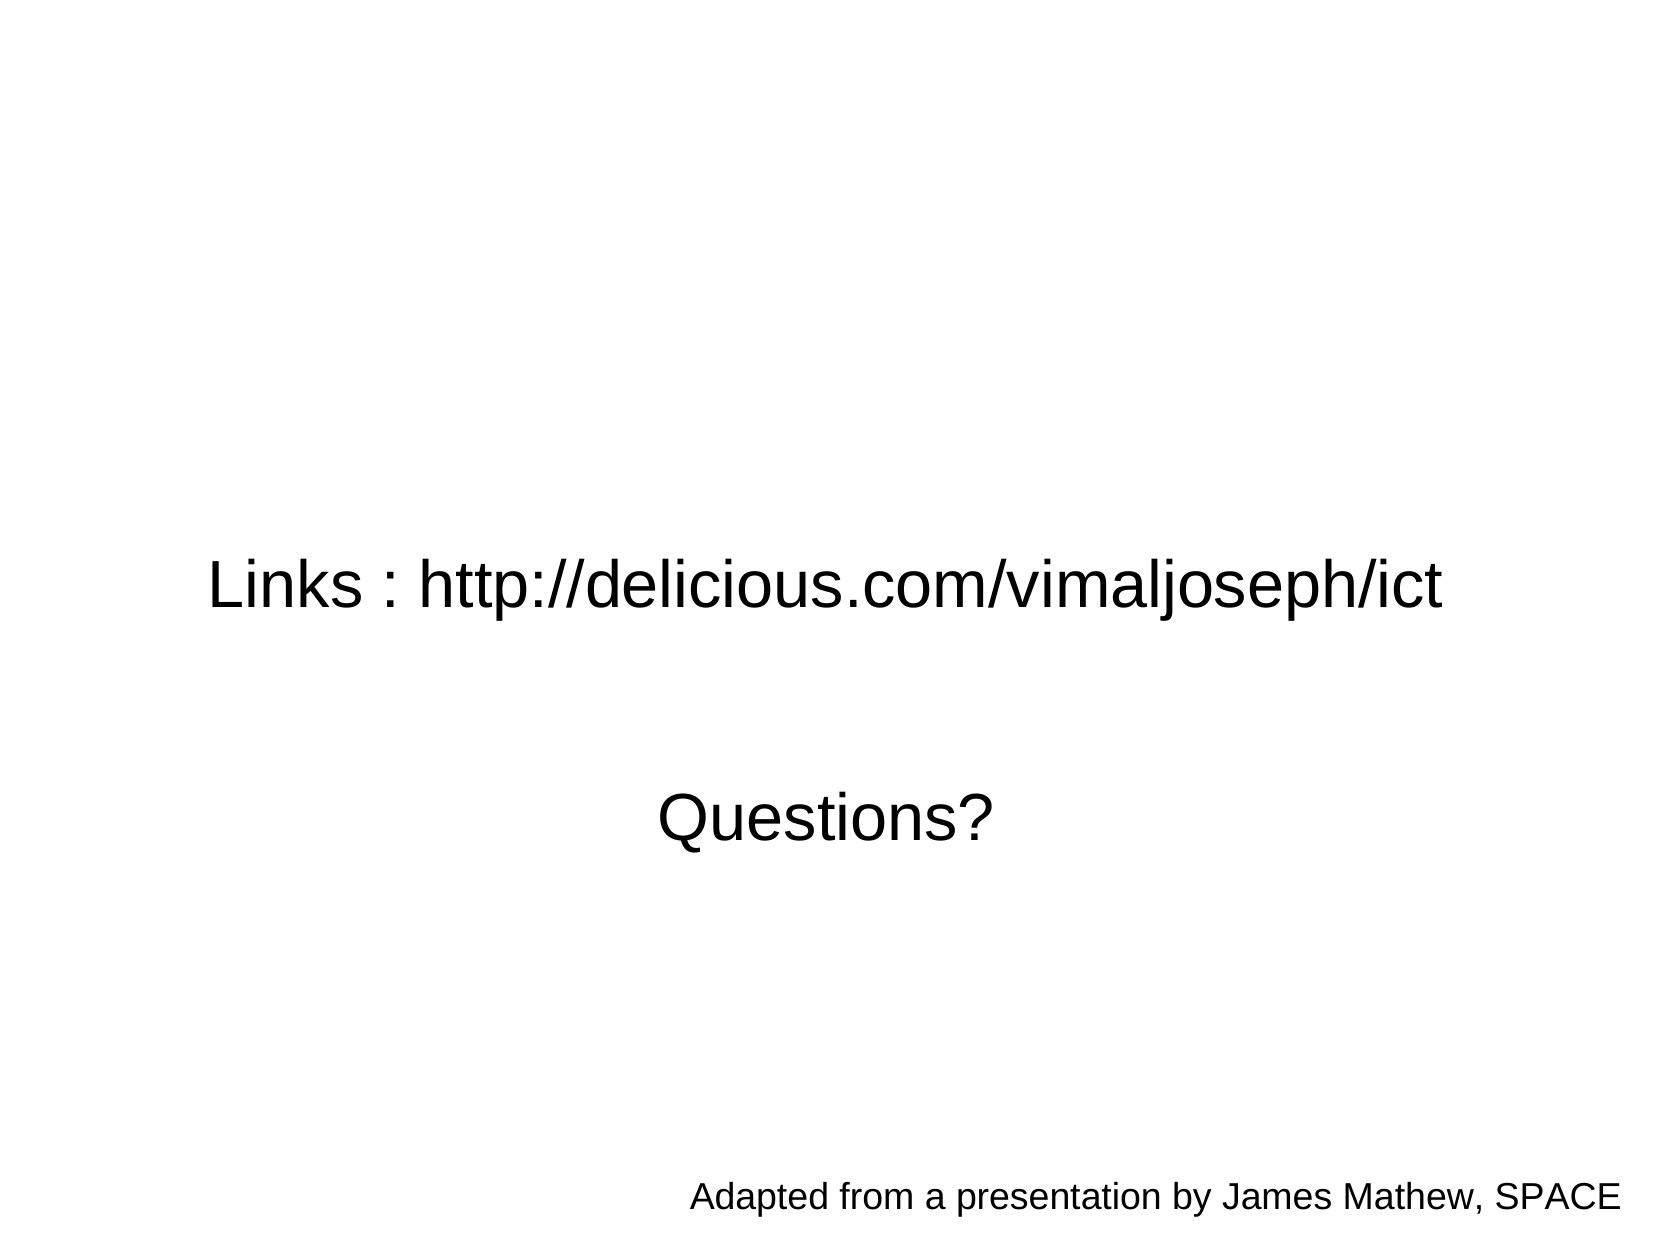

#
Links : http://delicious.com/vimaljoseph/ict
Questions?
Adapted from a presentation by James Mathew, SPACE